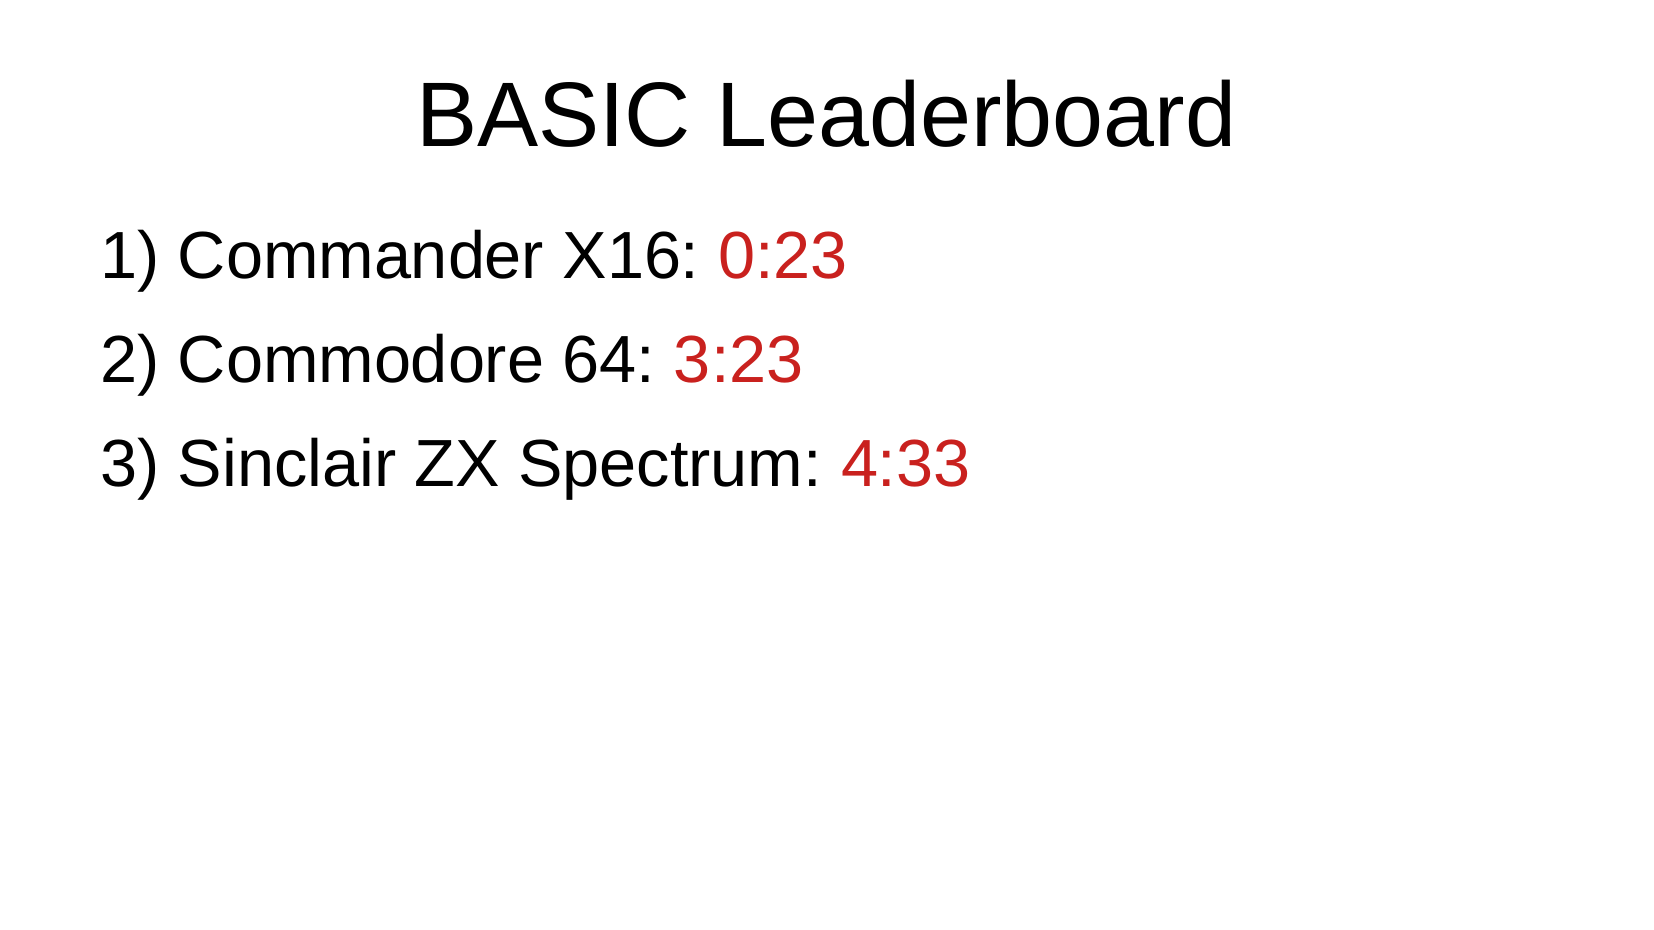

# BASIC Leaderboard
 Commander X16: 0:23
 Commodore 64: 3:23
 Sinclair ZX Spectrum: 4:33